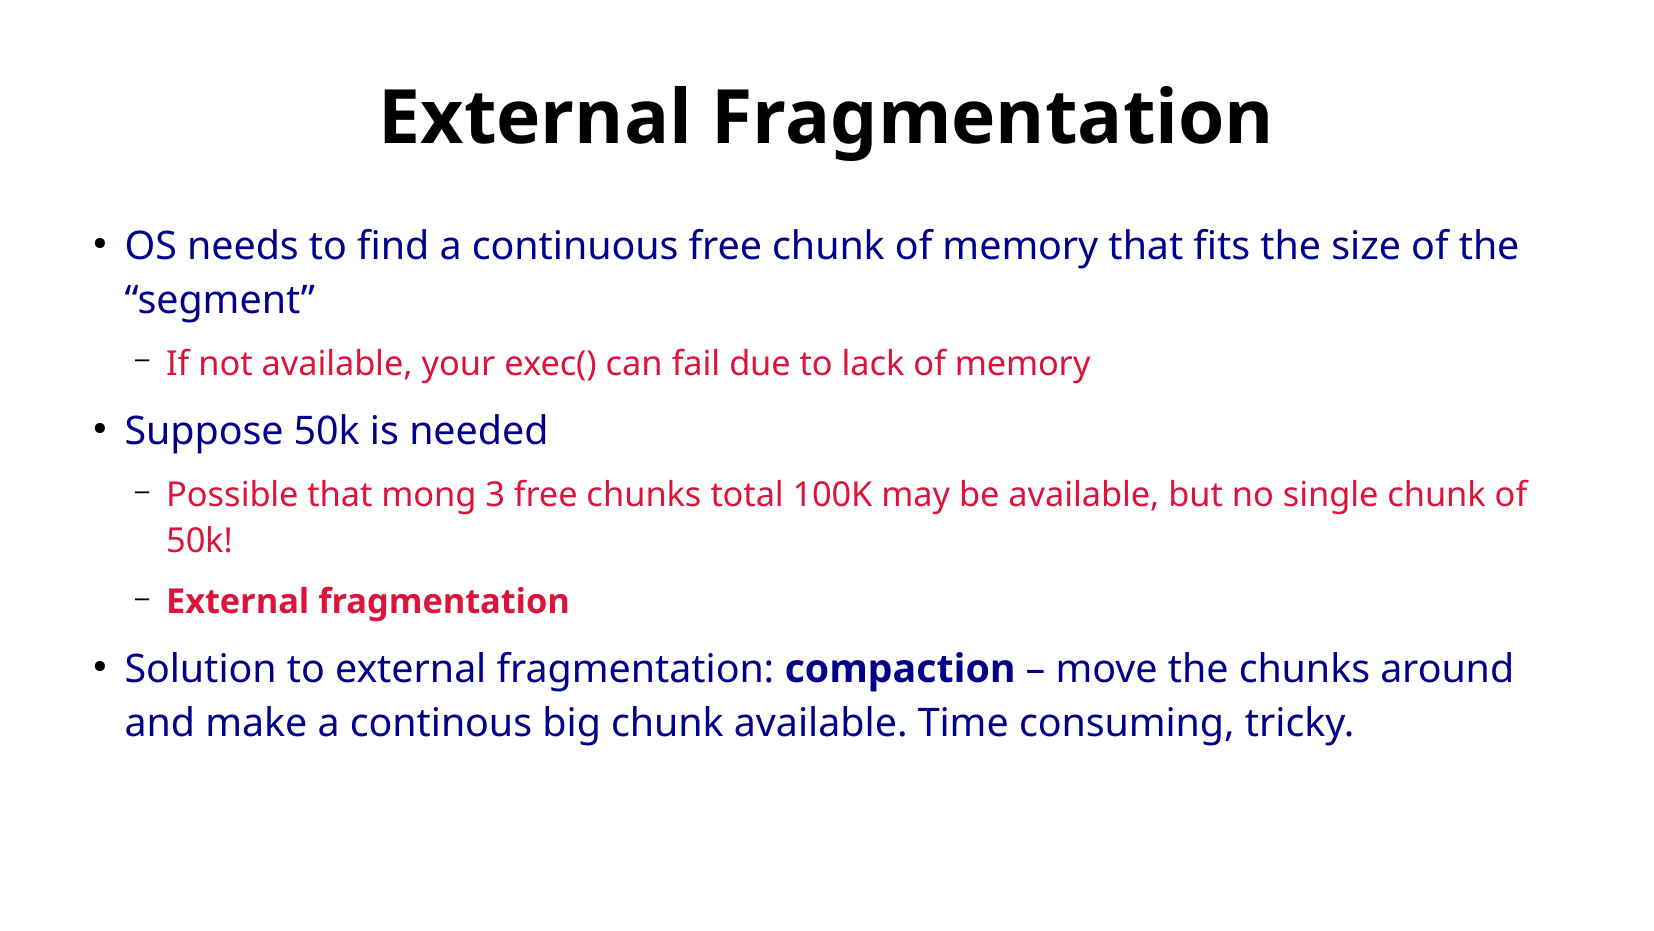

# External Fragmentation
OS needs to find a continuous free chunk of memory that fits the size of the “segment”
If not available, your exec() can fail due to lack of memory
Suppose 50k is needed
Possible that mong 3 free chunks total 100K may be available, but no single chunk of 50k!
External fragmentation
Solution to external fragmentation: compaction – move the chunks around and make a continous big chunk available. Time consuming, tricky.